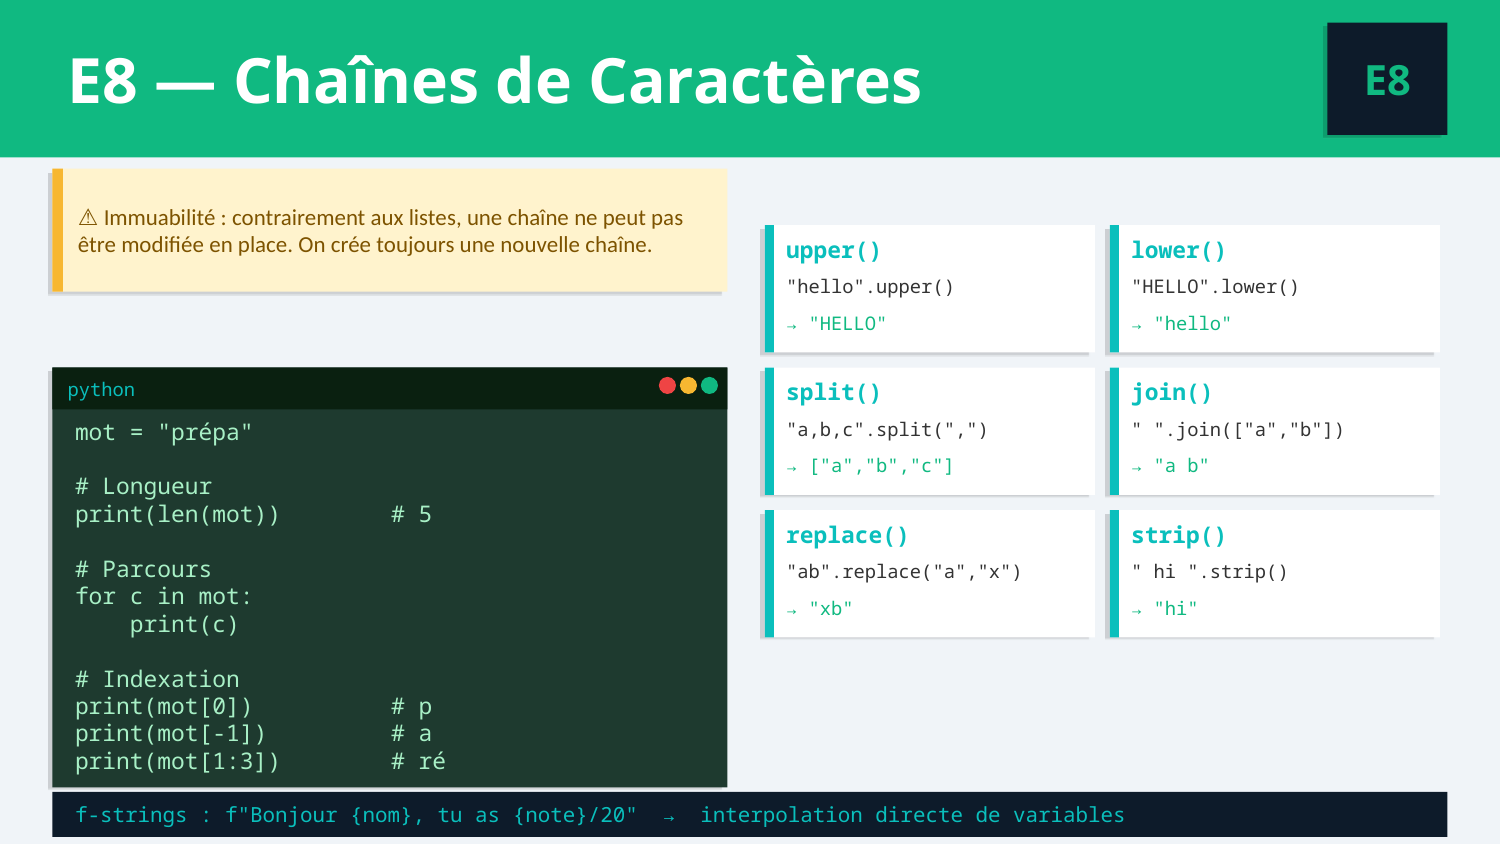

E8 — Chaînes de Caractères
E8
⚠️ Immuabilité : contrairement aux listes, une chaîne ne peut pas être modifiée en place. On crée toujours une nouvelle chaîne.
upper()
lower()
"hello".upper()
"HELLO".lower()
→ "HELLO"
→ "hello"
python
split()
join()
"a,b,c".split(",")
" ".join(["a","b"])
mot = "prépa"
# Longueur
print(len(mot)) # 5
# Parcours
for c in mot:
 print(c)
# Indexation
print(mot[0]) # p
print(mot[-1]) # a
print(mot[1:3]) # ré
→ ["a","b","c"]
→ "a b"
replace()
strip()
"ab".replace("a","x")
" hi ".strip()
→ "xb"
→ "hi"
f-strings : f"Bonjour {nom}, tu as {note}/20" → interpolation directe de variables